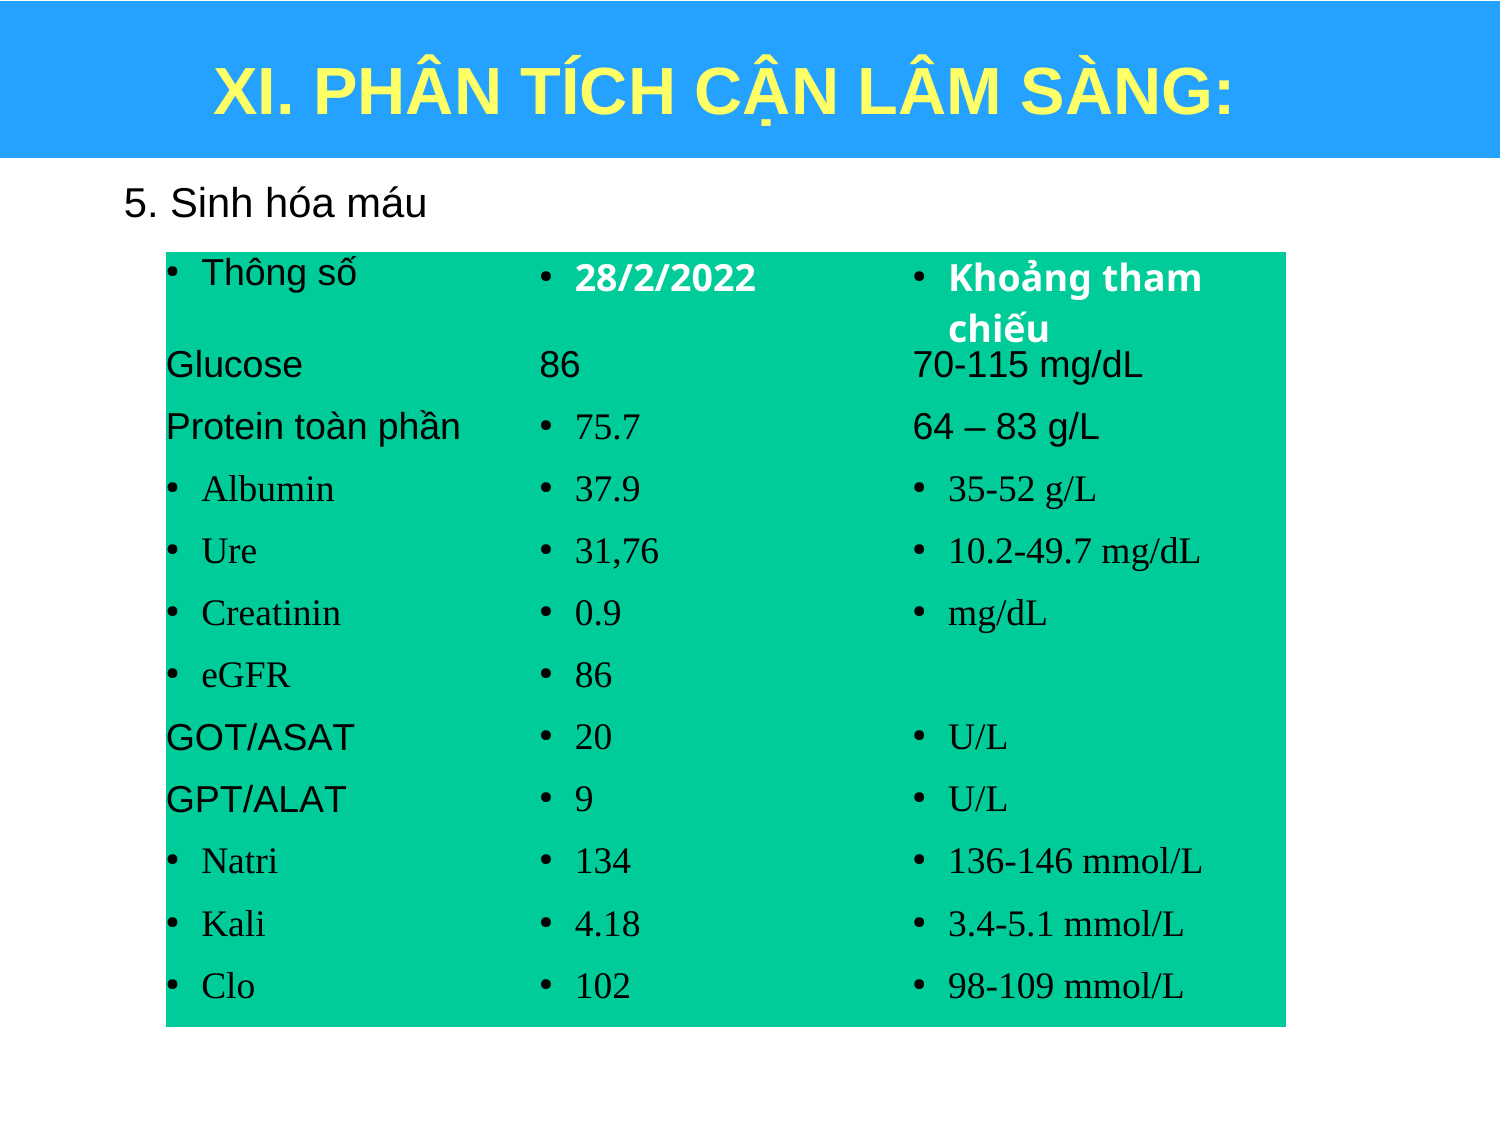

# XI. PHÂN TÍCH CẬN LÂM SÀNG:
5. Sinh hóa máu
| Thông số​ | 28/2/2022​ | Khoảng tham chiếu​ |
| --- | --- | --- |
| Glucose | 86 | 70-115 mg/dL |
| Protein toàn phần | 75.7 | 64 – 83 g/L |
| Albumin | 37​.9 | 35-52 g/L​ |
| Ure | 31,76 | 10.2-49.7 mg/dL |
| Creatinin | 0.9 | mg/dL |
| eGFR | 86 | |
| GOT/ASAT | 20 | U/L |
| GPT/ALAT | 9 | U/L |
| Natri | 134 | 136-146 mmol/L |
| Kali | 4.18 | 3.4-5.1 mmol/L​ |
| Clo | 102 | 98-109 mmol/L​ |